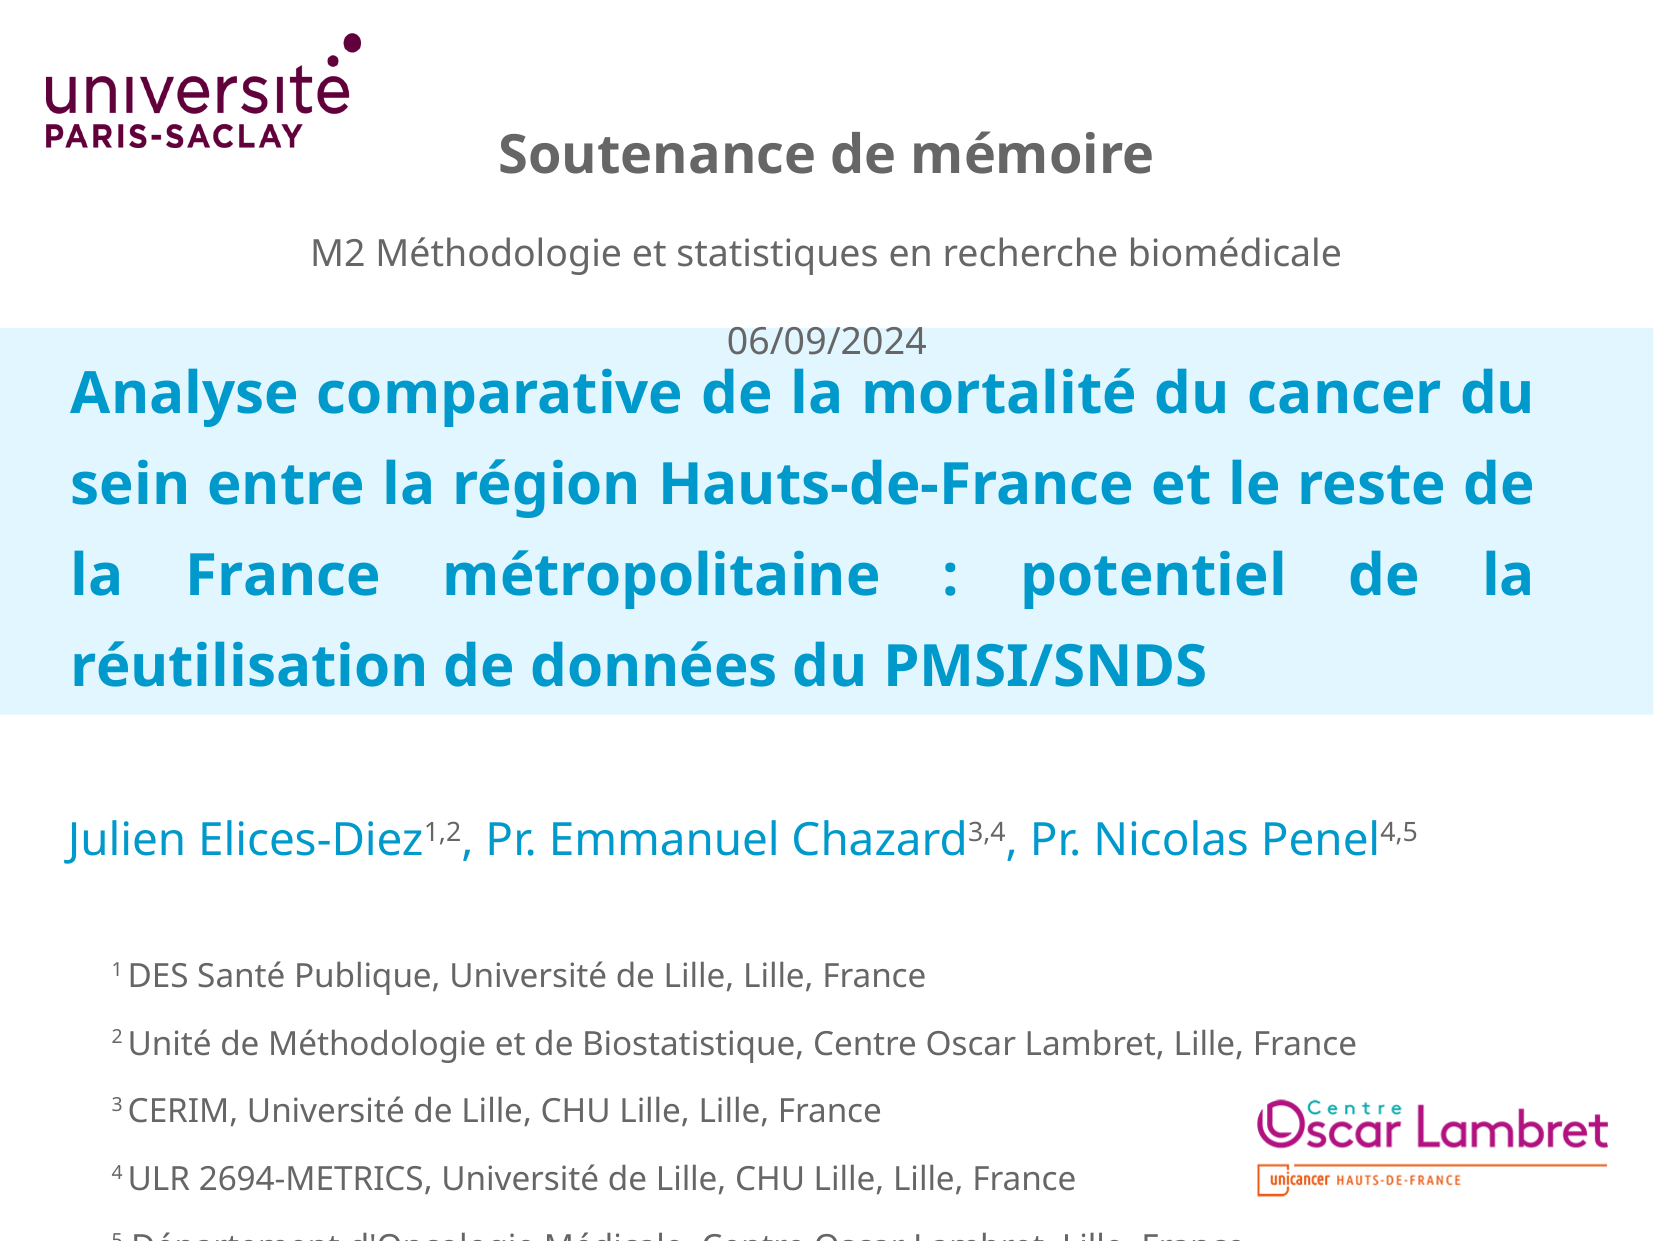

Soutenance de mémoire
M2 Méthodologie et statistiques en recherche biomédicale
06/09/2024
# Analyse comparative de la mortalité du cancer du sein entre la région Hauts-de-France et le reste de la France métropolitaine : potentiel de la réutilisation de données du PMSI/SNDS
Julien Elices-Diez1,2, Pr. Emmanuel Chazard3,4, Pr. Nicolas Penel4,5
 1 DES Santé Publique, Université de Lille, Lille, France
 2 Unité de Méthodologie et de Biostatistique, Centre Oscar Lambret, Lille, France
 3 CERIM, Université de Lille, CHU Lille, Lille, France
 4 ULR 2694-METRICS, Université de Lille, CHU Lille, Lille, France
 5 Département d'Oncologie Médicale, Centre Oscar Lambret, Lille, France